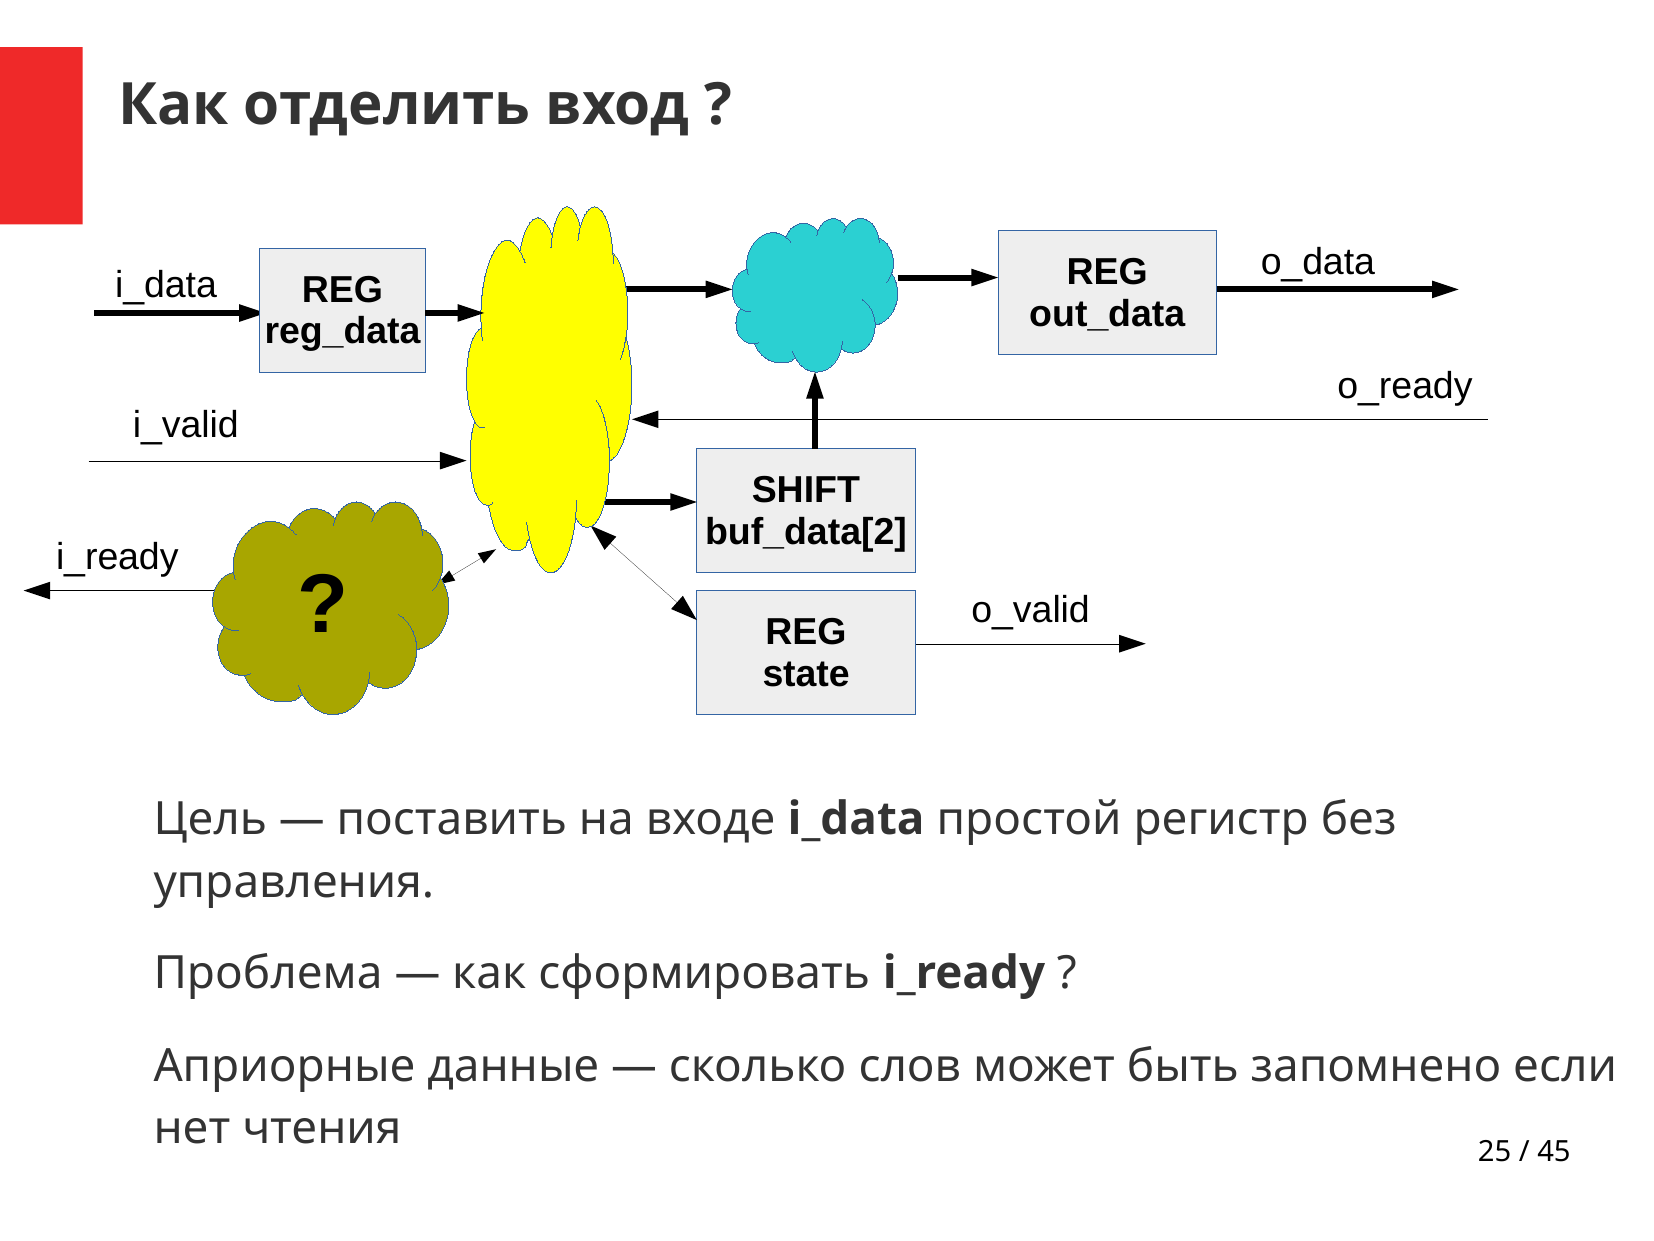

# Как отделить вход ?
REG
out_data
o_data
REG
reg_data
i_data
o_ready
i_valid
SHIFT
buf_data[2]
?
i_ready
o_valid
REG
state
Цель — поставить на входе i_data простой регистр без управления.
Проблема — как сформировать i_ready ?
Априорные данные — сколько слов может быть запомнено если нет чтения
25